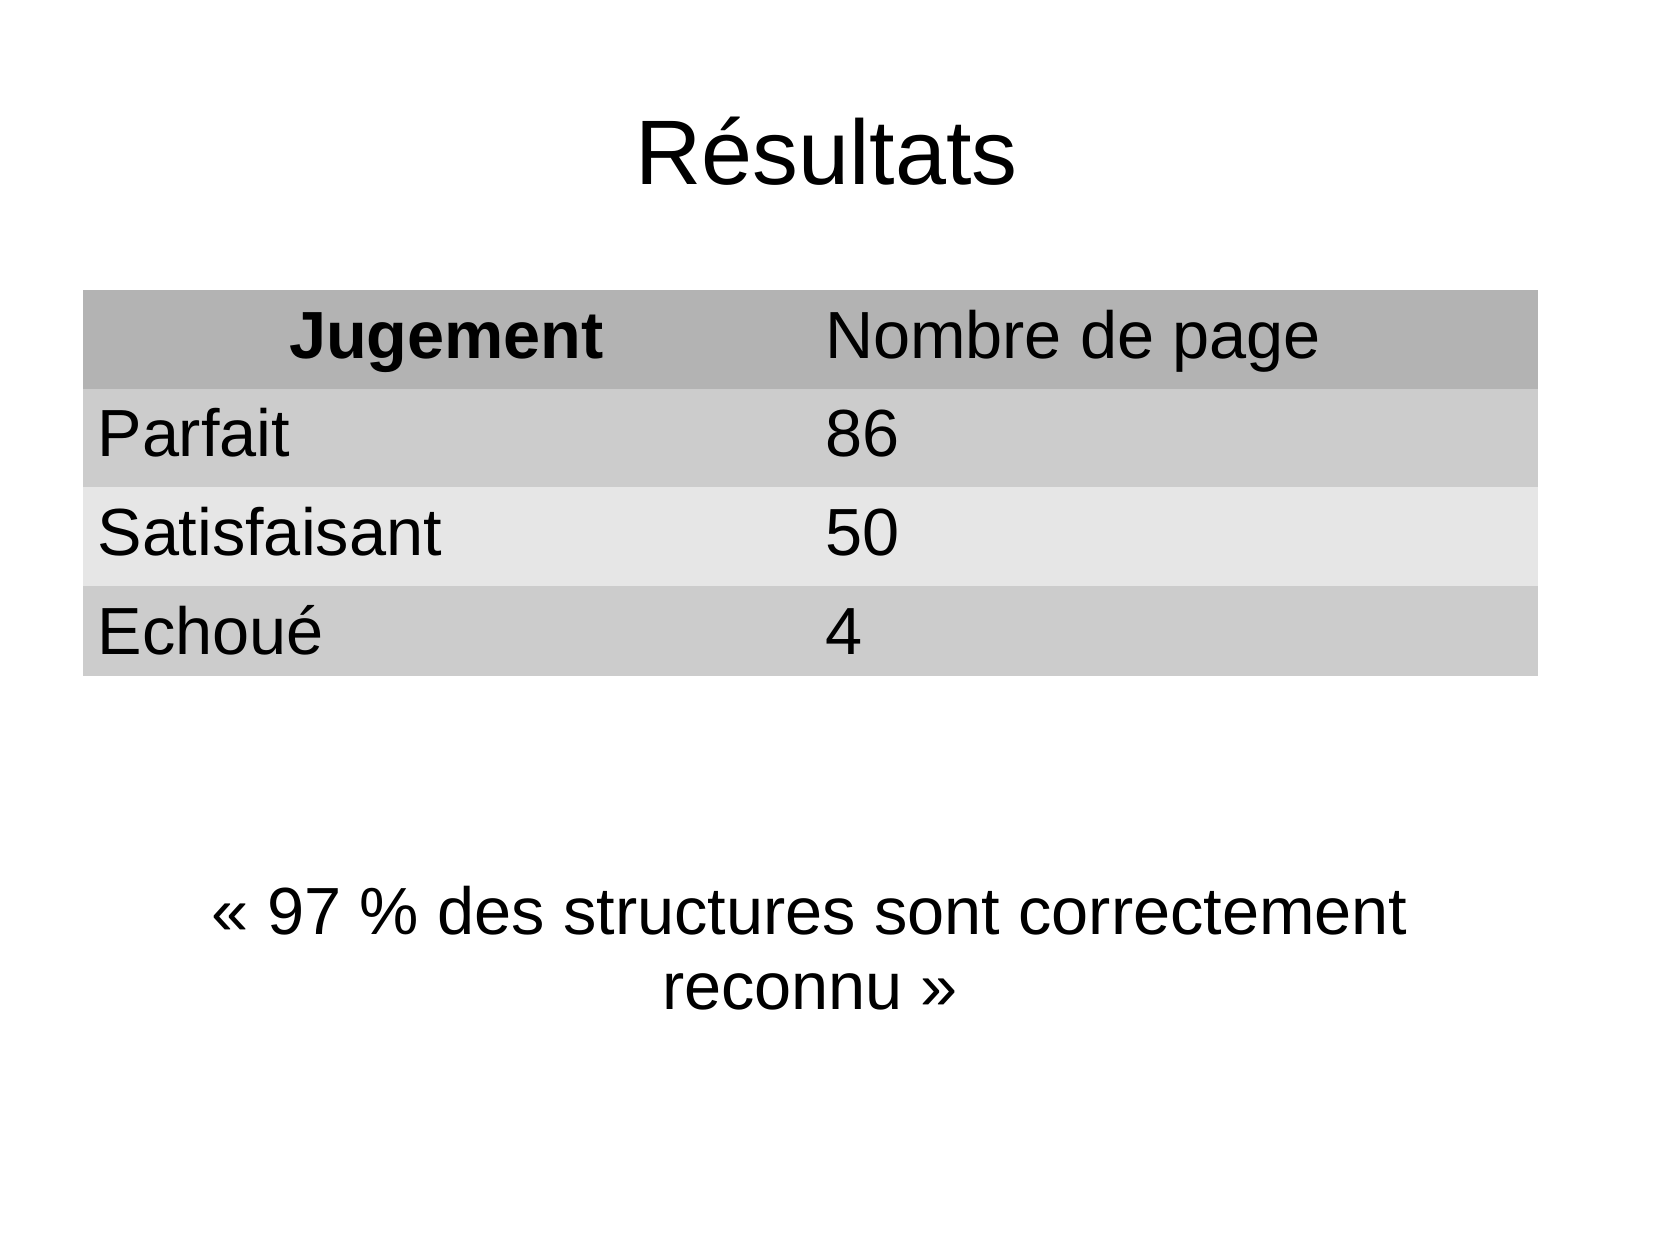

# Résultats
« 97 % des structures sont correctement reconnu »
| Jugement | Nombre de page |
| --- | --- |
| Parfait | 86 |
| Satisfaisant | 50 |
| Echoué | 4 |